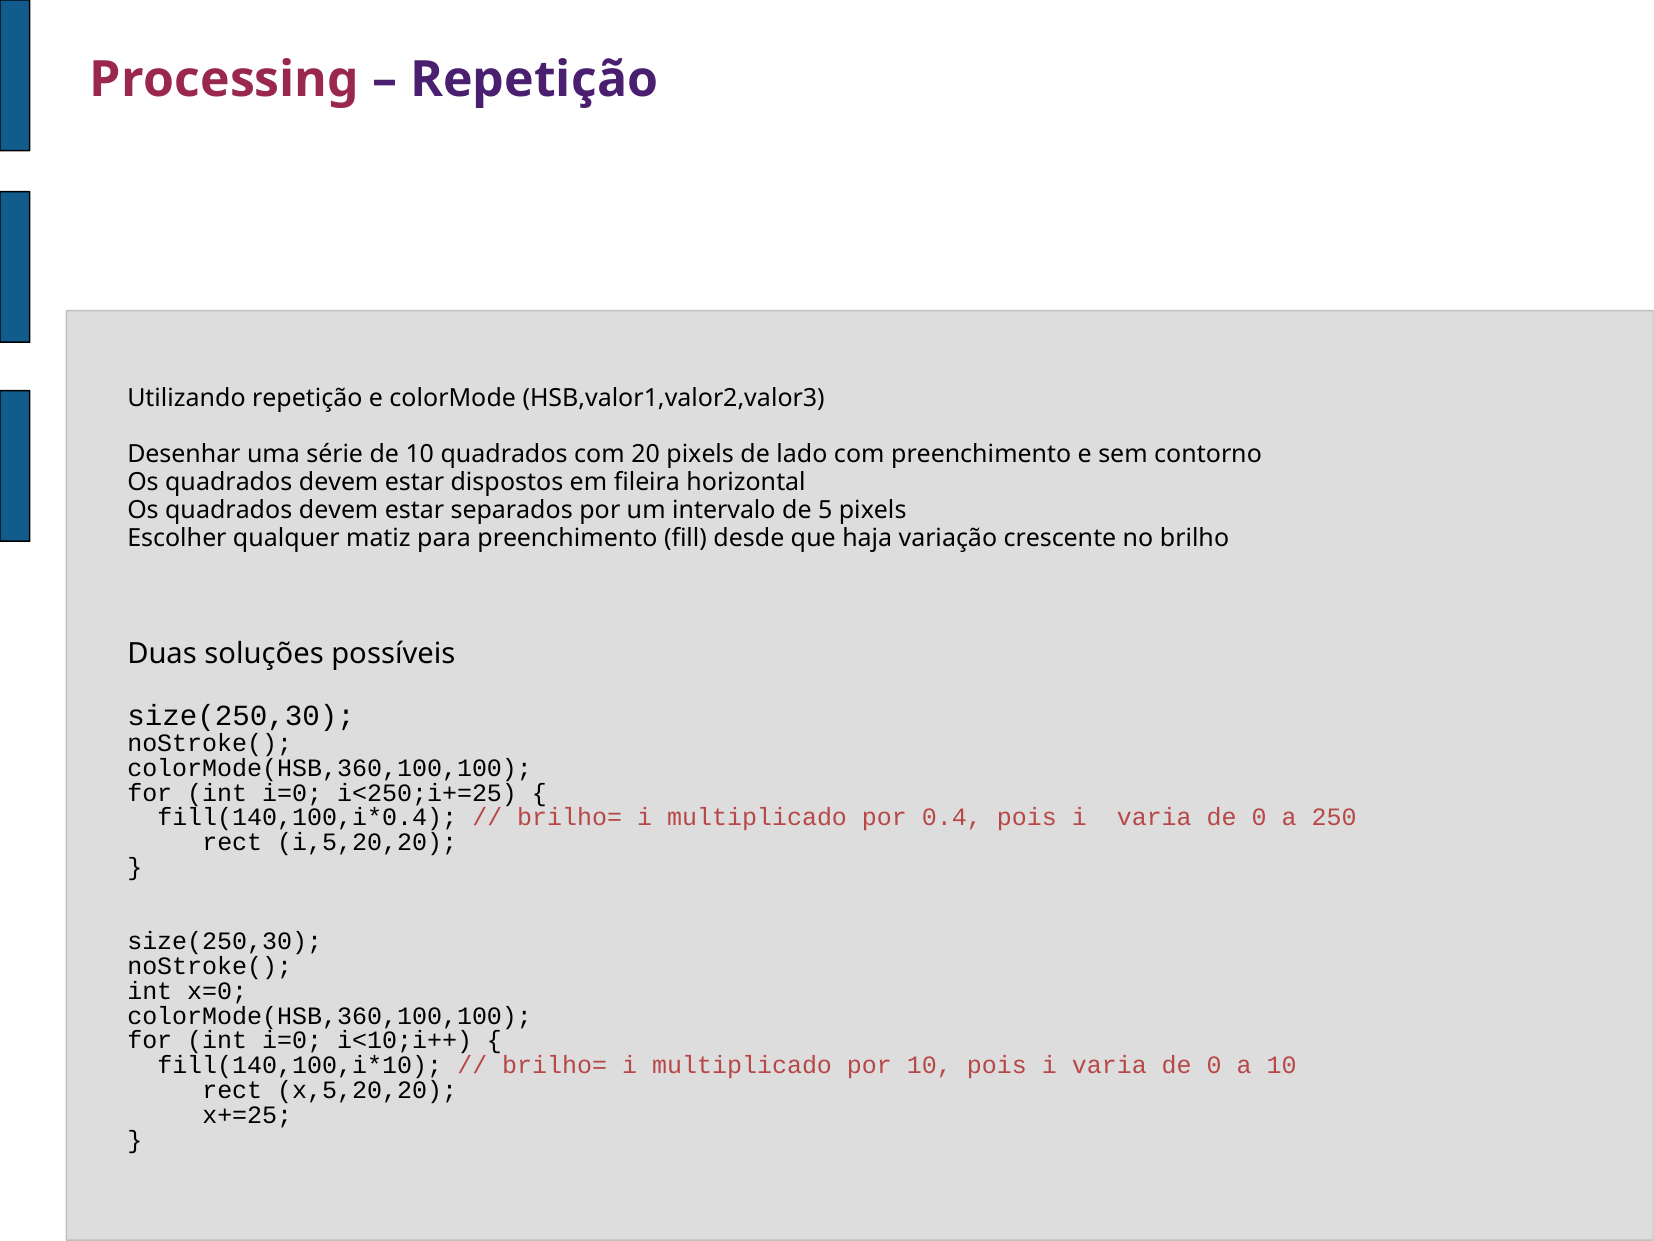

Processing – Repetição
Utilizando repetição e colorMode (HSB,valor1,valor2,valor3)
Desenhar uma série de 10 quadrados com 20 pixels de lado com preenchimento e sem contorno
Os quadrados devem estar dispostos em fileira horizontal
Os quadrados devem estar separados por um intervalo de 5 pixels
Escolher qualquer matiz para preenchimento (fill) desde que haja variação crescente no brilho
Duas soluções possíveis
size(250,30);
noStroke();
colorMode(HSB,360,100,100);
for (int i=0; i<250;i+=25) {
 fill(140,100,i*0.4); // brilho= i multiplicado por 0.4, pois i varia de 0 a 250
 rect (i,5,20,20);
}
size(250,30);
noStroke();
int x=0;
colorMode(HSB,360,100,100);
for (int i=0; i<10;i++) {
 fill(140,100,i*10); // brilho= i multiplicado por 10, pois i varia de 0 a 10
 rect (x,5,20,20);
 x+=25;
}